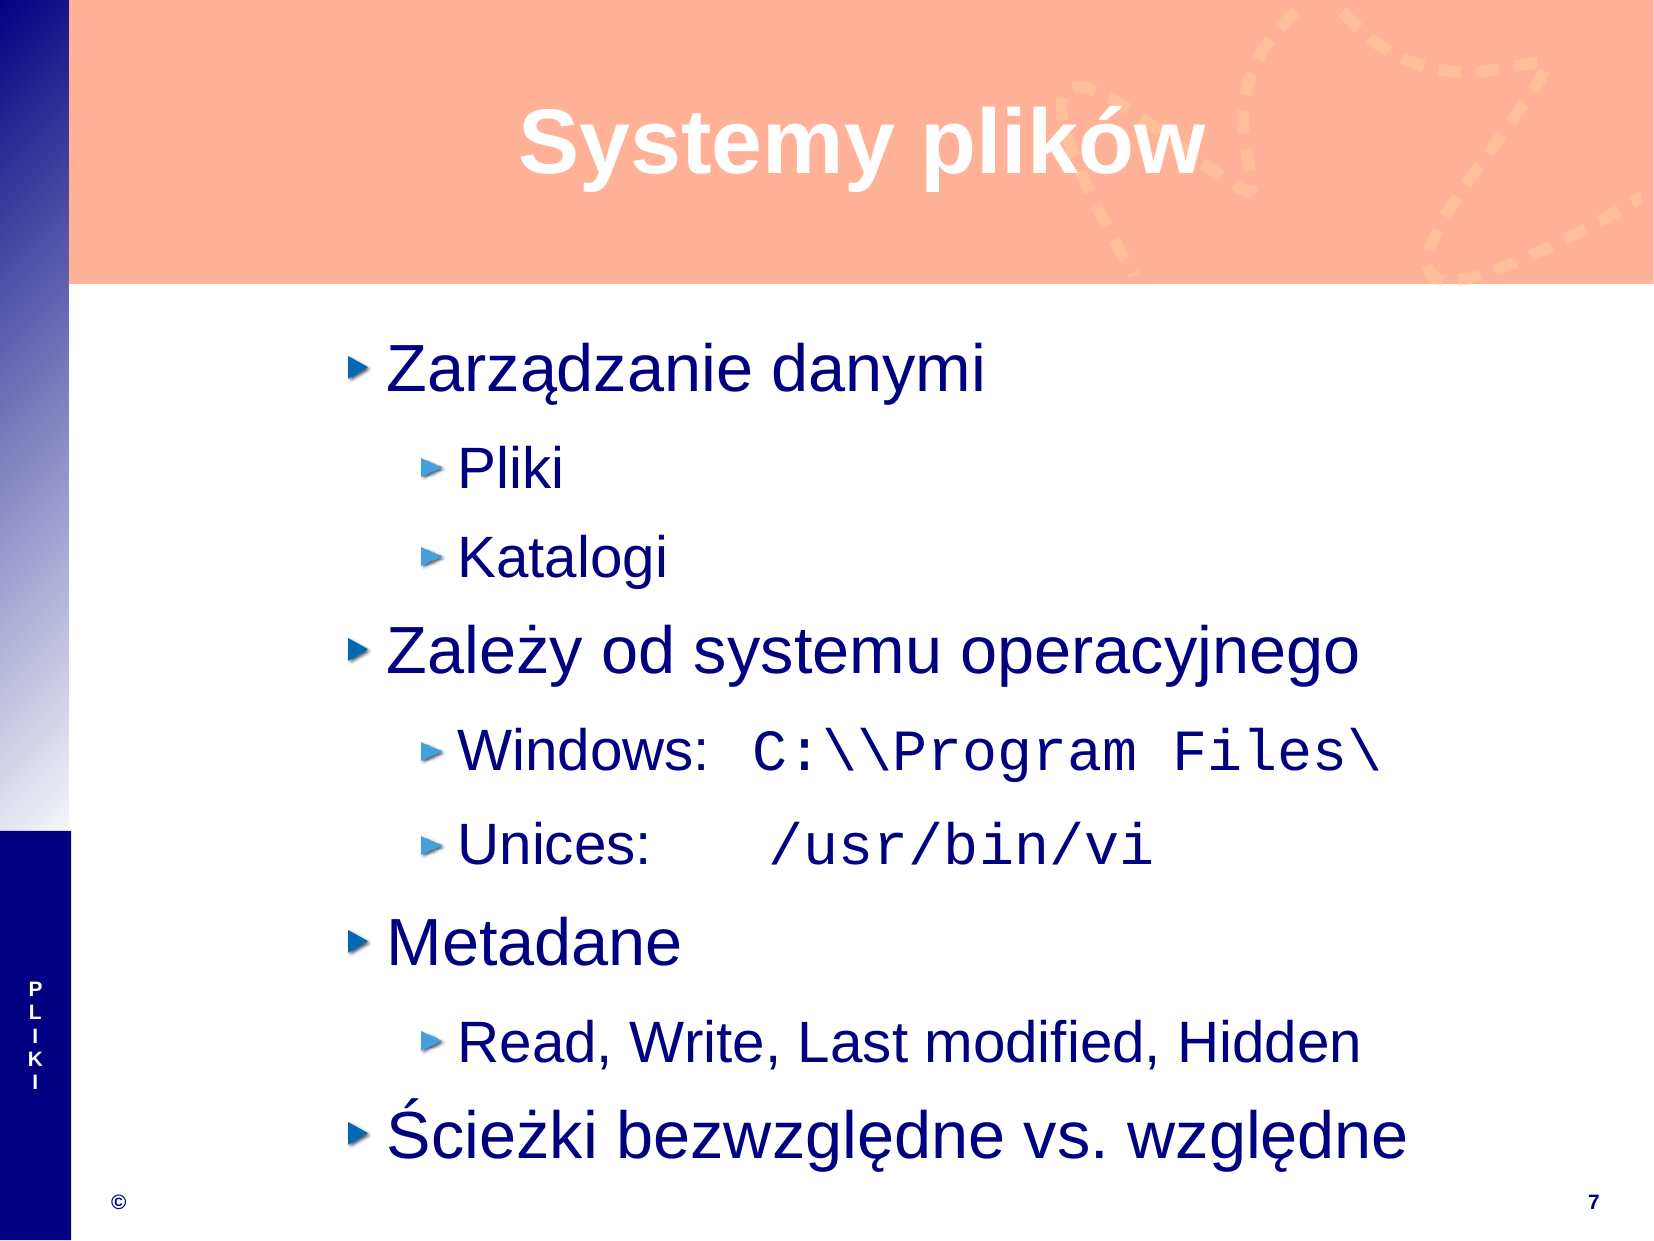

Systemy plików
# Zarządzanie danymi
Pliki
Katalogi
Zależy od systemu operacyjnego
Windows: 	C:\\Program Files\
Unices: 	/usr/bin/vi
Metadane
Read, Write, Last modified, Hidden
Ścieżki bezwzględne vs. względne
P
L
I
K
I